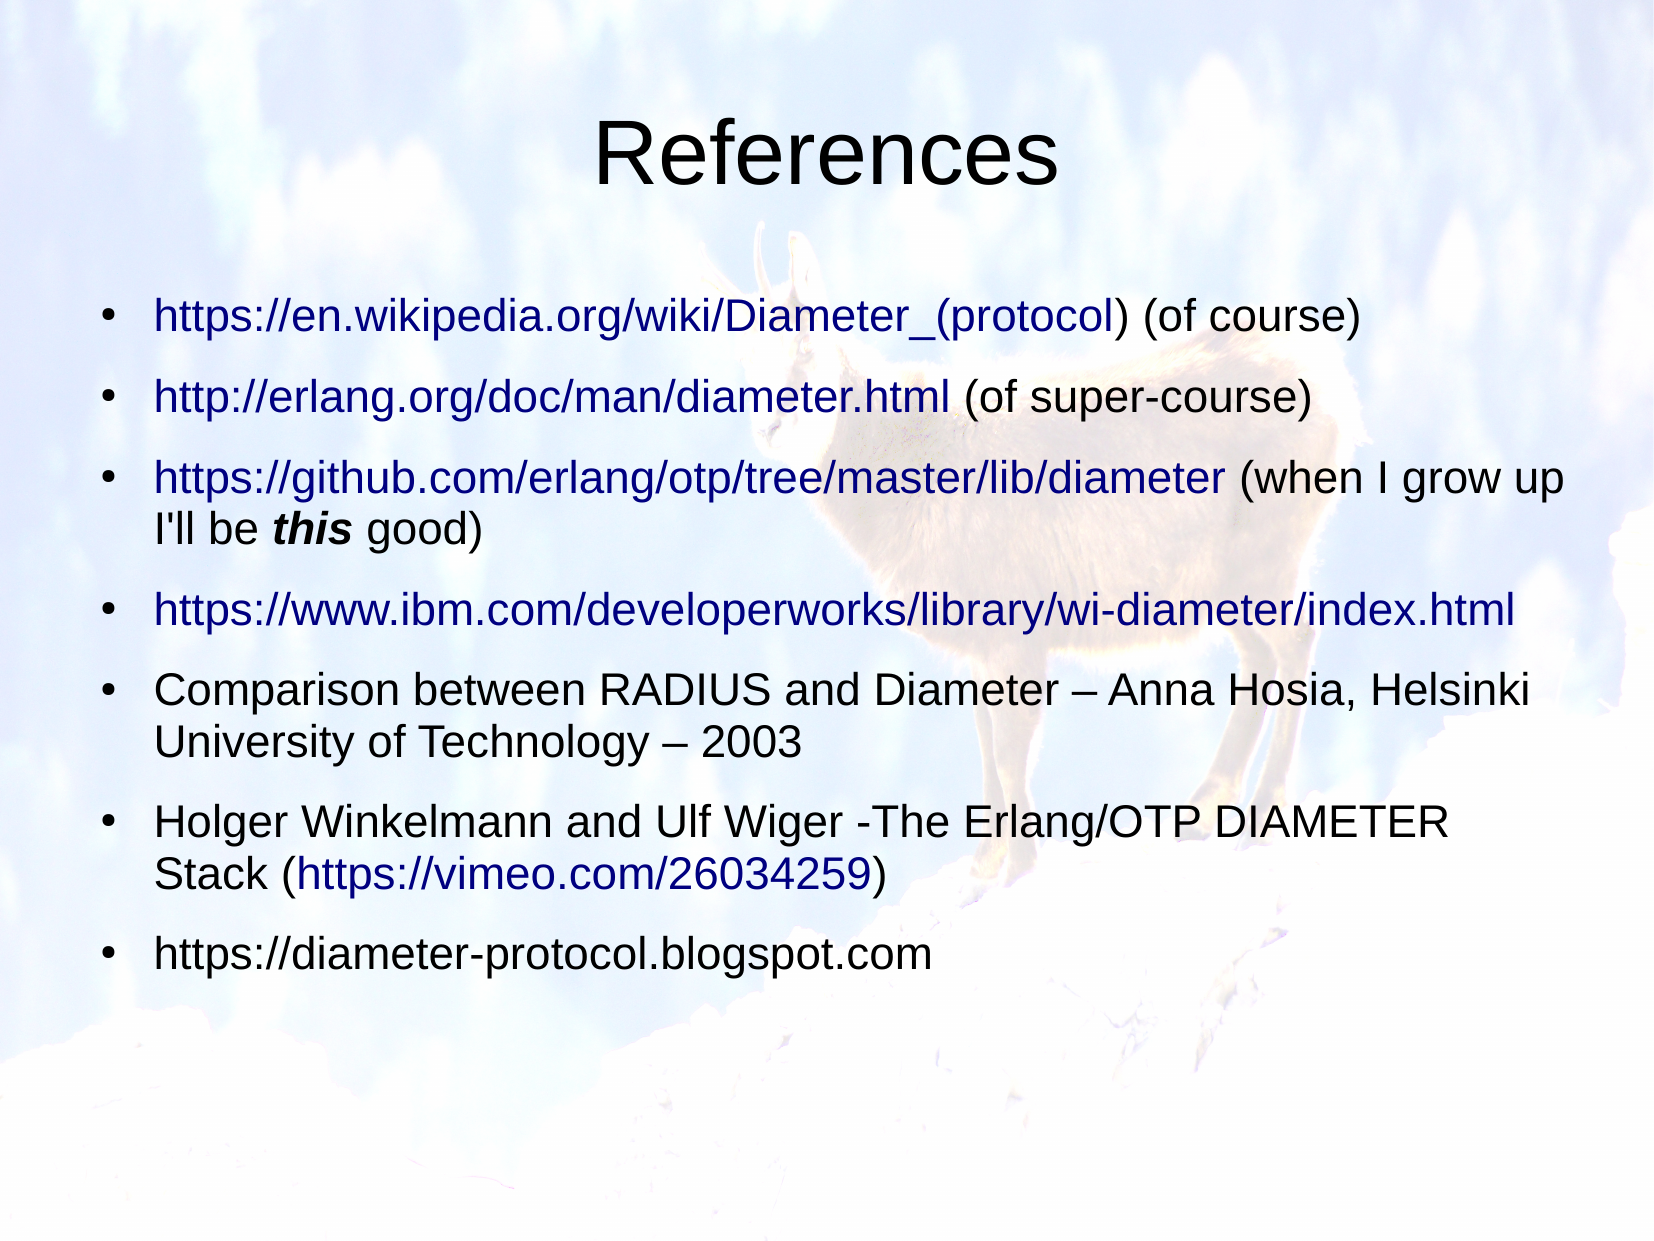

# References
https://en.wikipedia.org/wiki/Diameter_(protocol) (of course)
http://erlang.org/doc/man/diameter.html (of super-course)
https://github.com/erlang/otp/tree/master/lib/diameter (when I grow up I'll be this good)
https://www.ibm.com/developerworks/library/wi-diameter/index.html
Comparison between RADIUS and Diameter – Anna Hosia, Helsinki University of Technology – 2003
Holger Winkelmann and Ulf Wiger -The Erlang/OTP DIAMETER Stack (https://vimeo.com/26034259)
https://diameter-protocol.blogspot.com